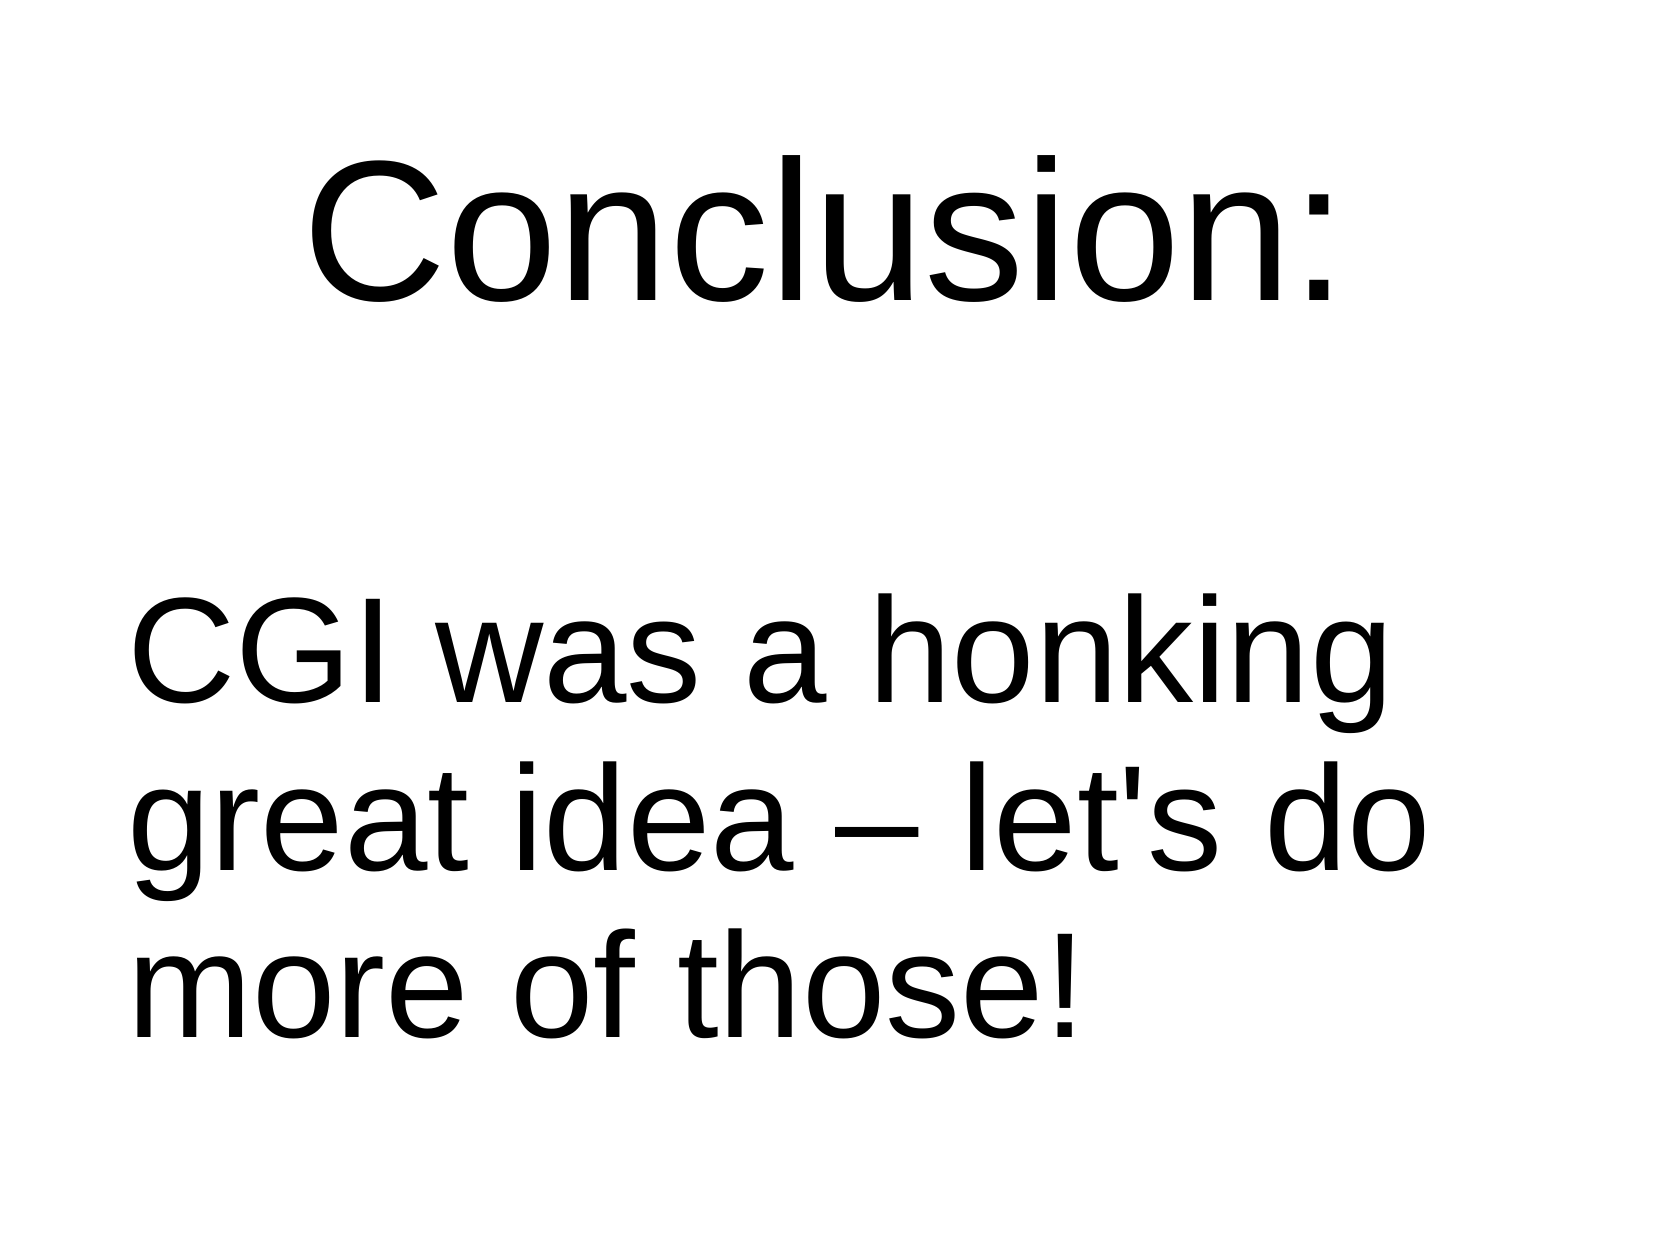

Conclusion:
CGI was a honking great idea – let's do more of those!